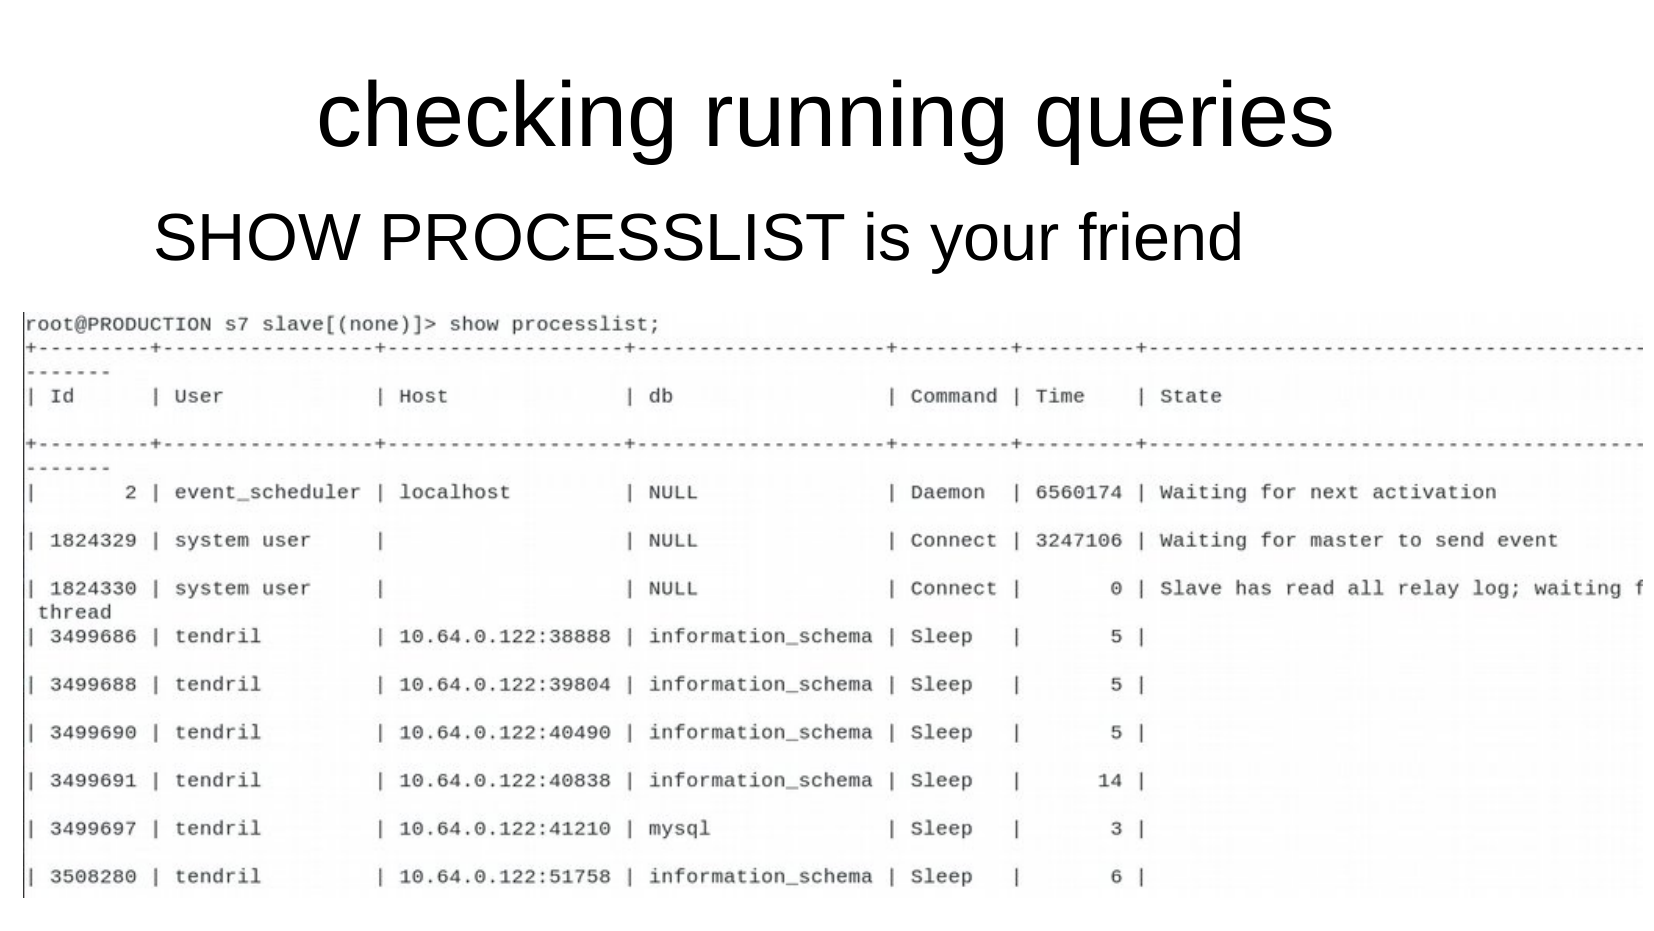

# checking running queries
SHOW PROCESSLIST is your friend